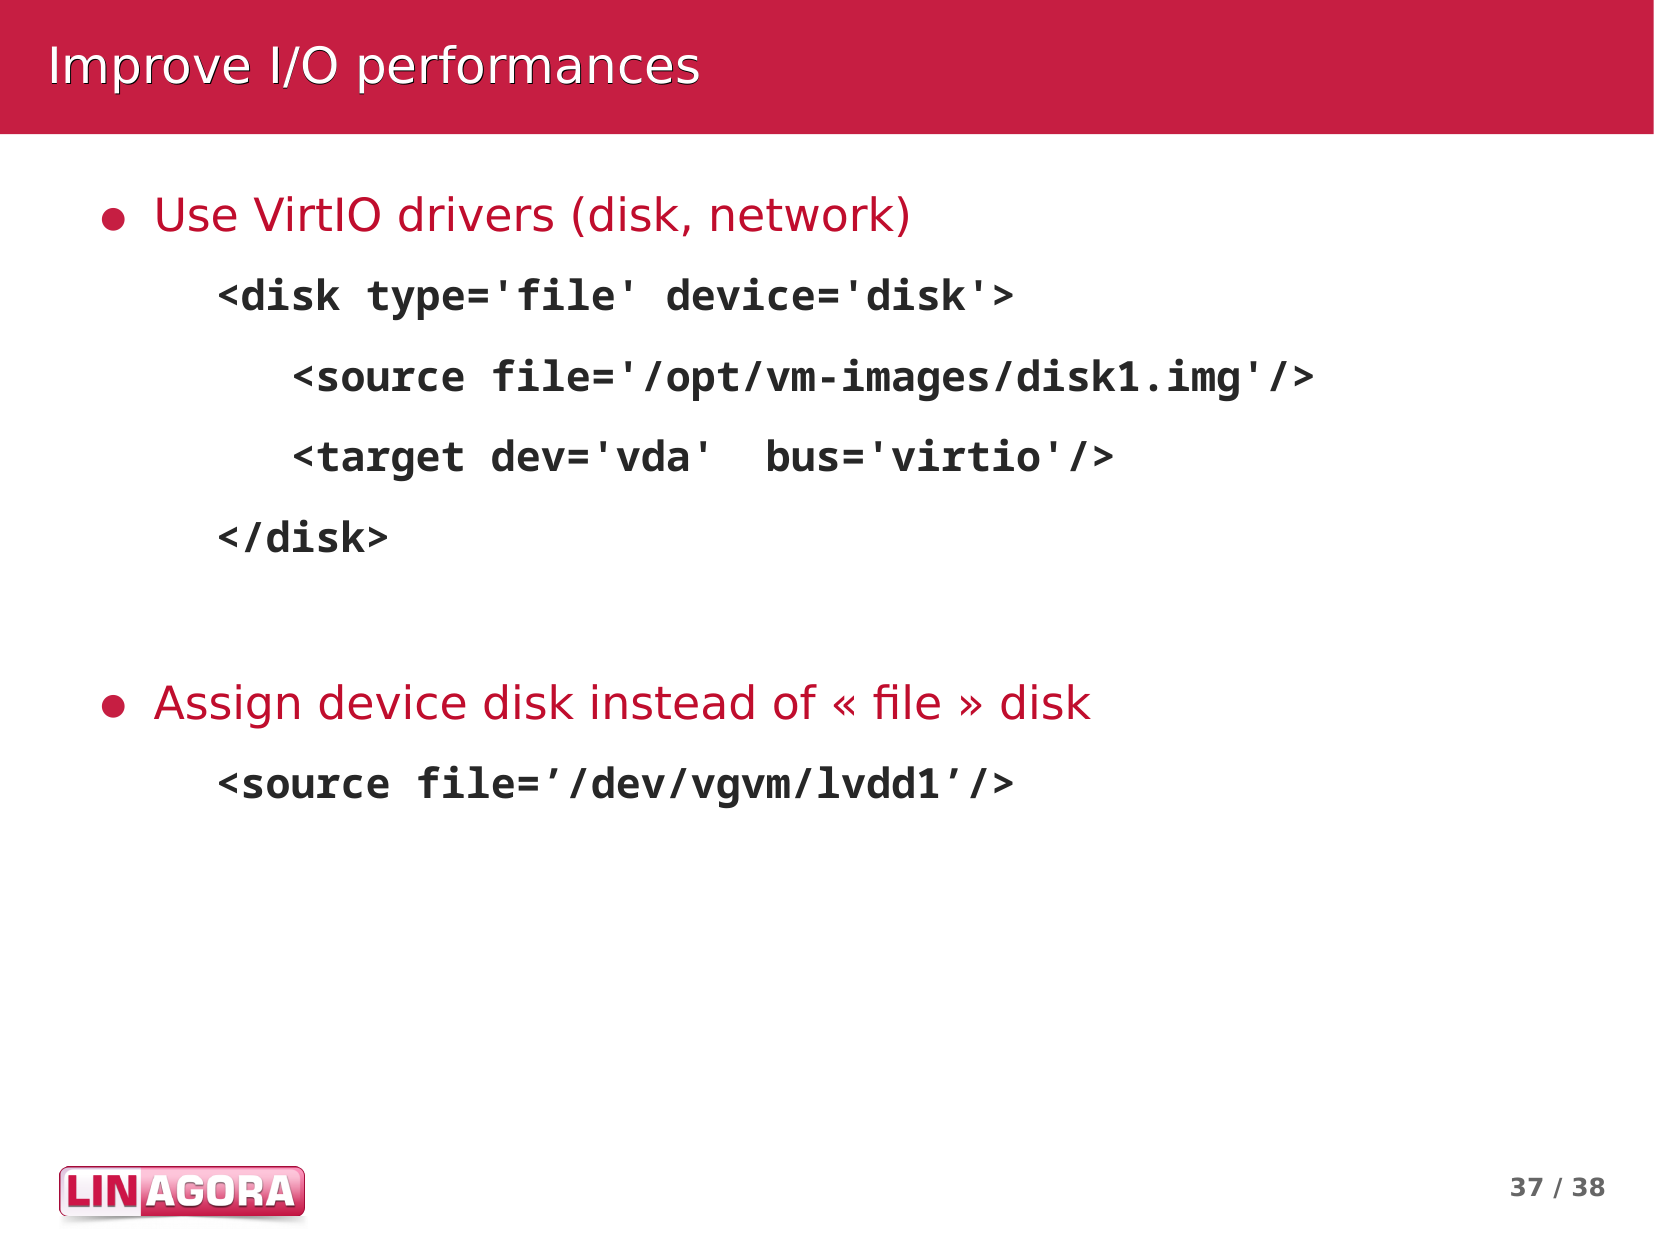

# Improve I/O performances
Use VirtIO drivers (disk, network)
<disk type='file' device='disk'>
 <source file='/opt/vm-images/disk1.img'/>
 <target dev='vda' bus='virtio'/>
</disk>
Assign device disk instead of « file » disk
<source file=’/dev/vgvm/lvdd1’/>